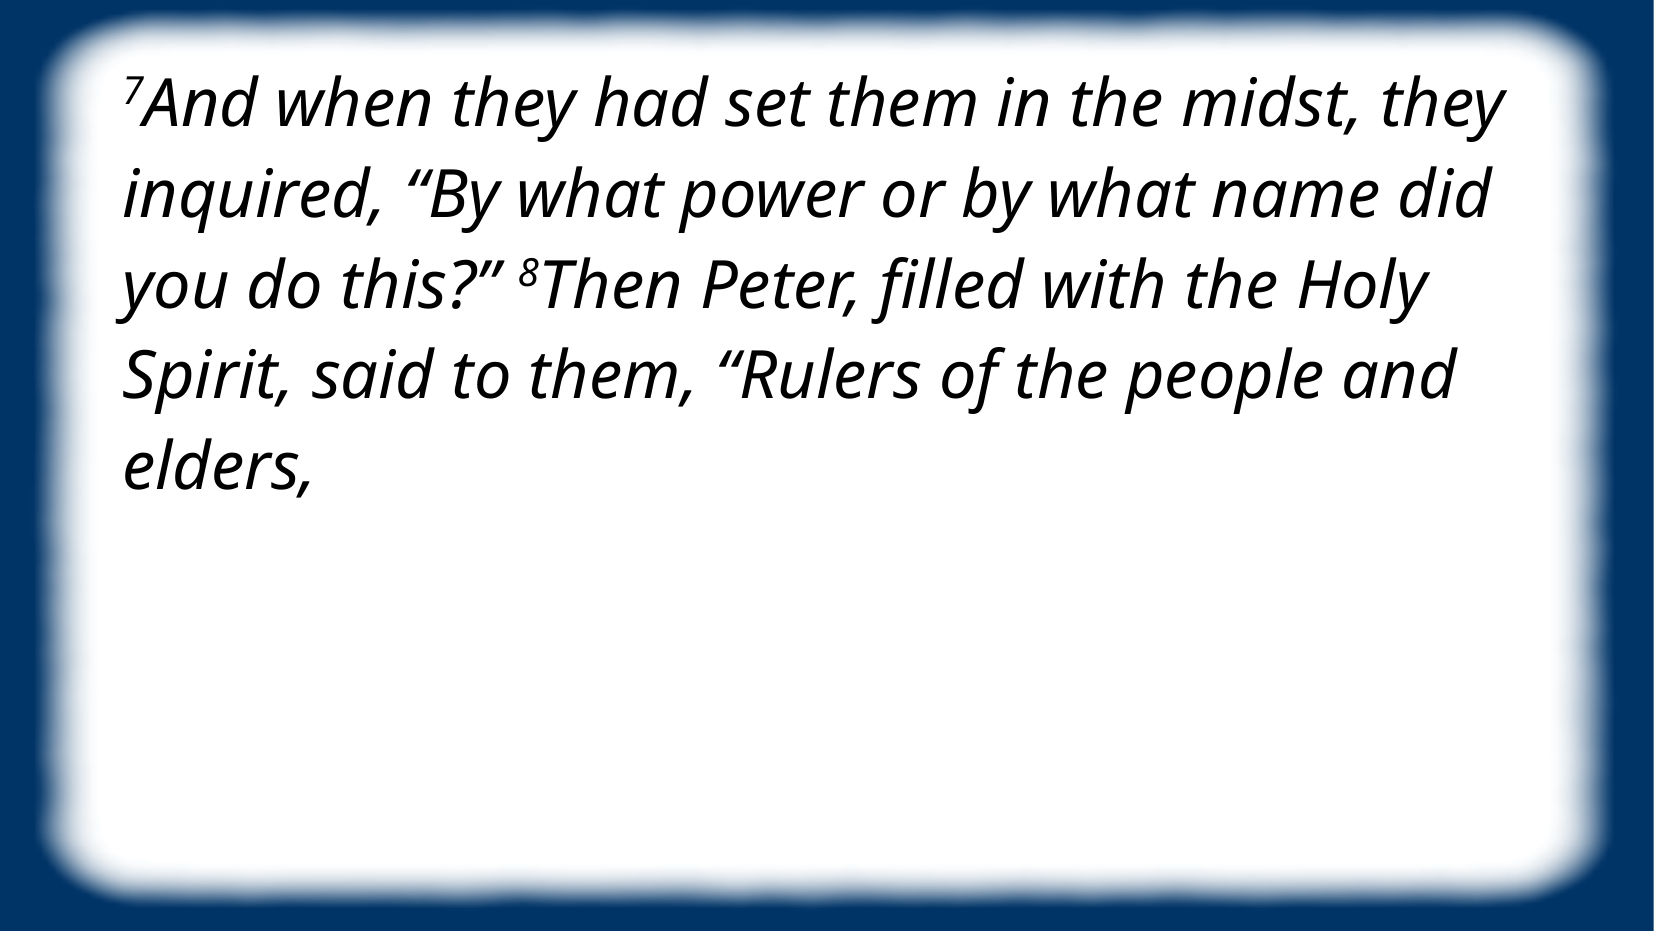

7And when they had set them in the midst, they inquired, “By what power or by what name did you do this?” 8Then Peter, filled with the Holy Spirit, said to them, “Rulers of the people and elders,